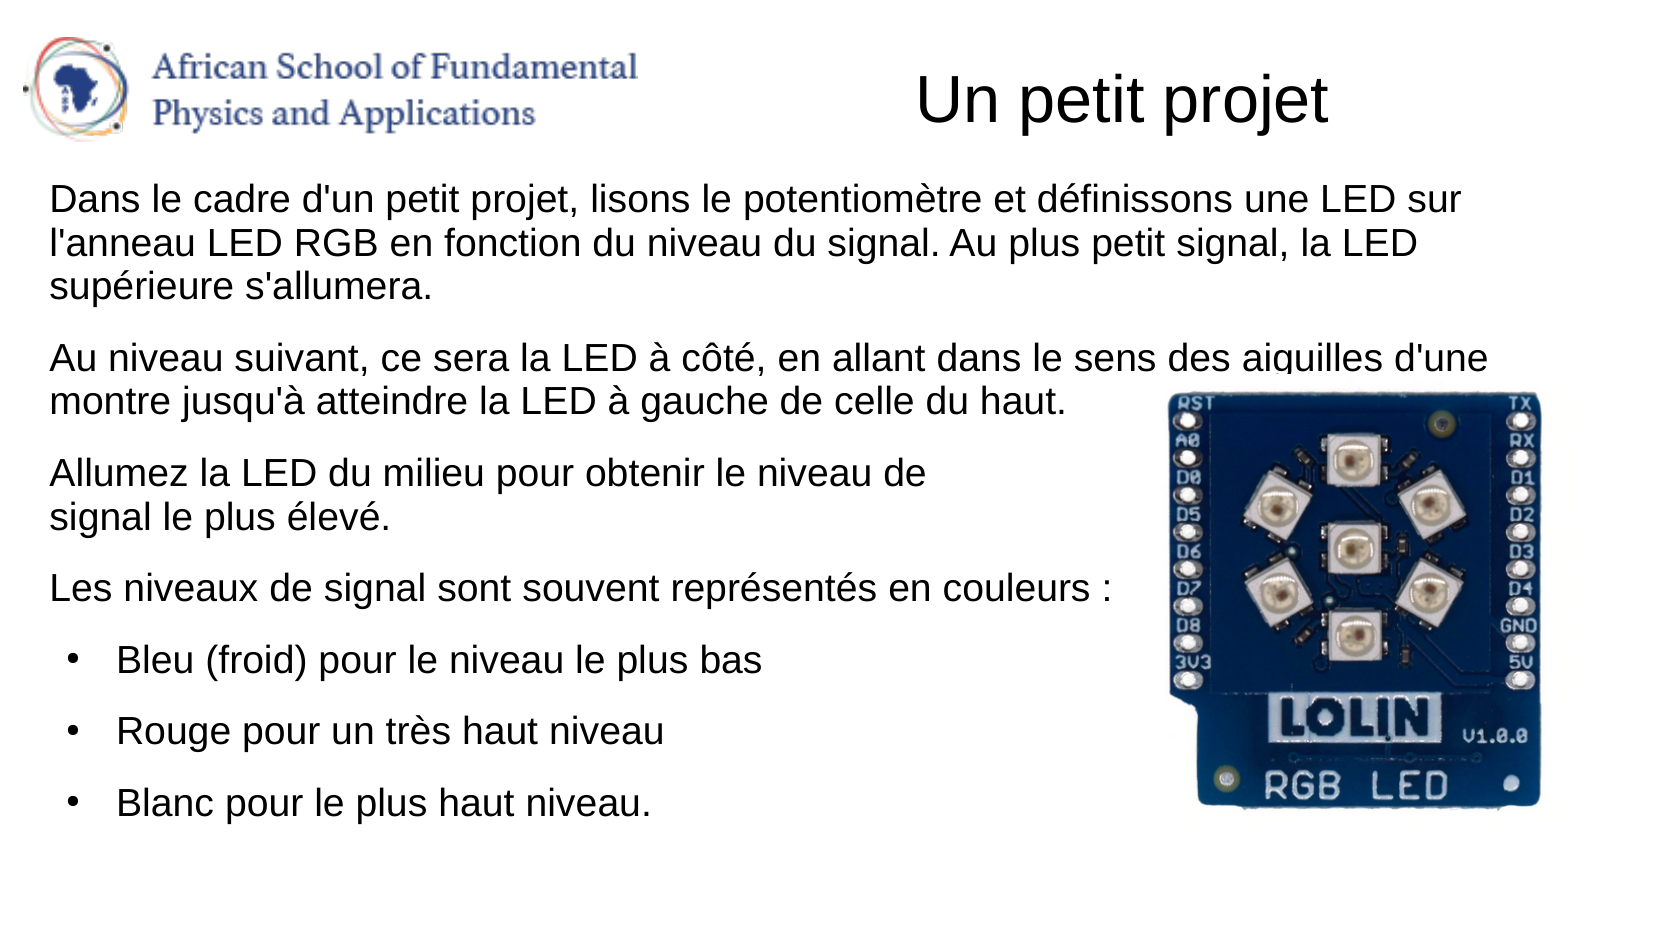

# Un petit projet
Dans le cadre d'un petit projet, lisons le potentiomètre et définissons une LED sur l'anneau LED RGB en fonction du niveau du signal. Au plus petit signal, la LED supérieure s'allumera.
Au niveau suivant, ce sera la LED à côté, en allant dans le sens des aiguilles d'une montre jusqu'à atteindre la LED à gauche de celle du haut.
Allumez la LED du milieu pour obtenir le niveau de
signal le plus élevé.
Les niveaux de signal sont souvent représentés en couleurs :
Bleu (froid) pour le niveau le plus bas
Rouge pour un très haut niveau
Blanc pour le plus haut niveau.